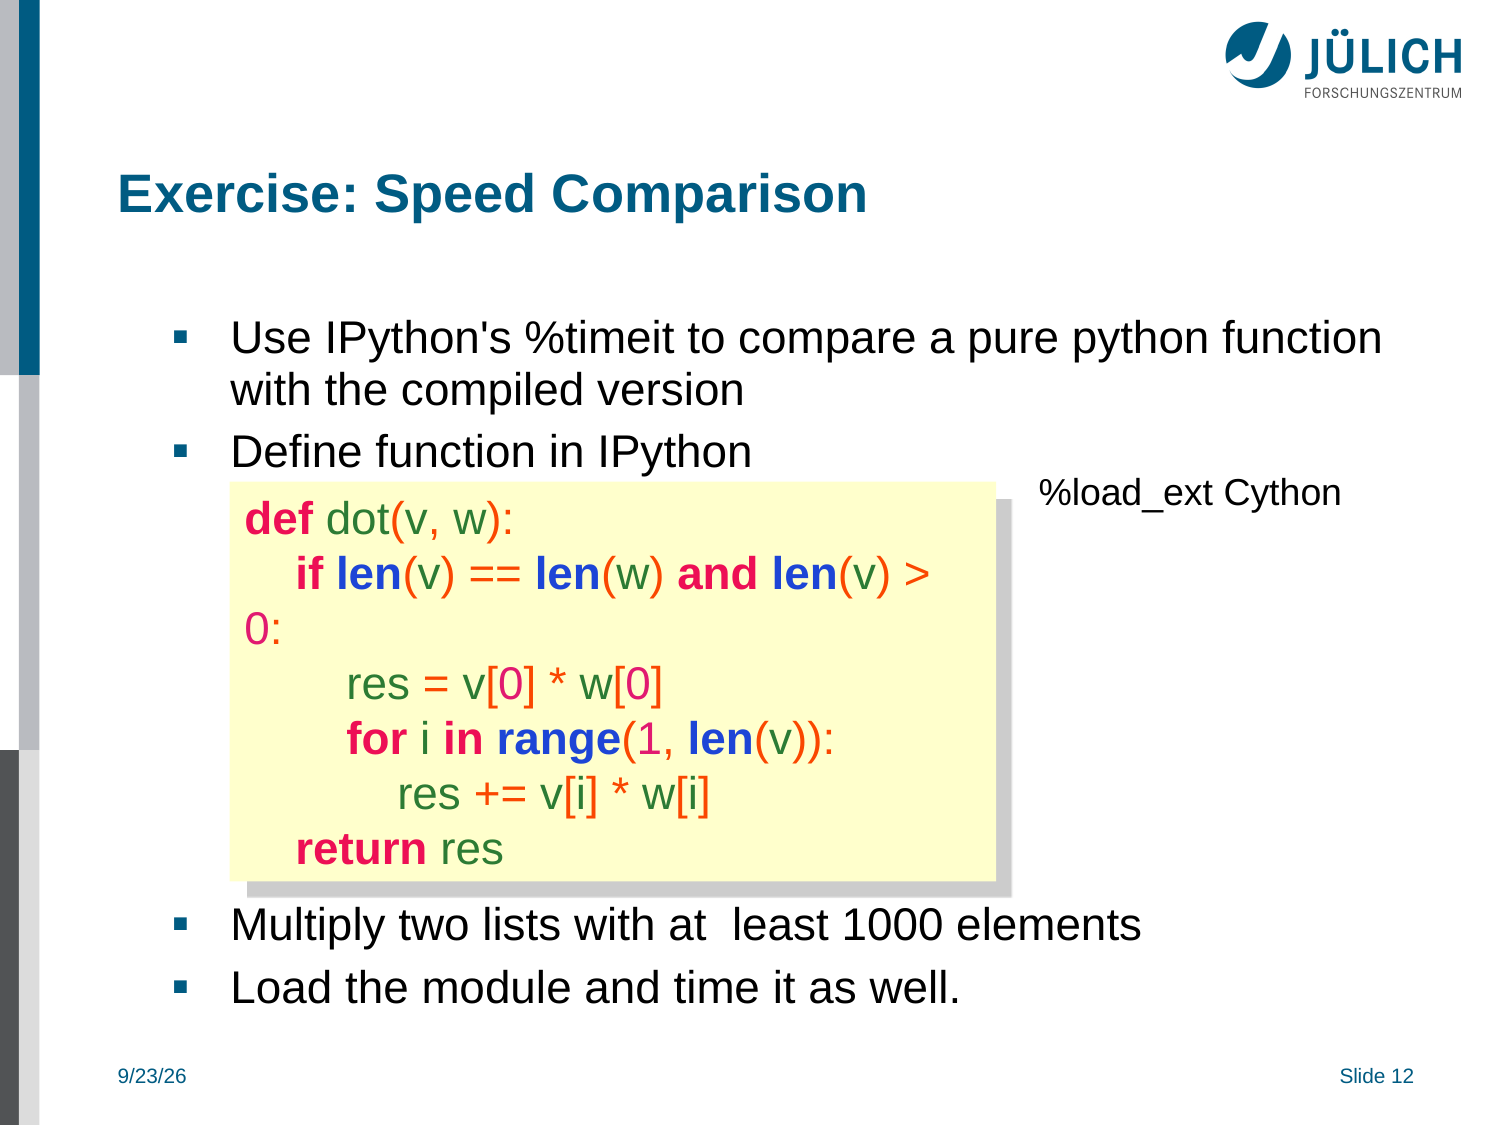

# Exercise: Speed Comparison
Use IPython's %timeit to compare a pure python function with the compiled version
Define function in IPython
Multiply two lists with at least 1000 elements
Load the module and time it as well.
%load_ext Cython
def dot(v, w):
 if len(v) == len(w) and len(v) > 0:
 res = v[0] * w[0]
 for i in range(1, len(v)):
 res += v[i] * w[i]
 return res